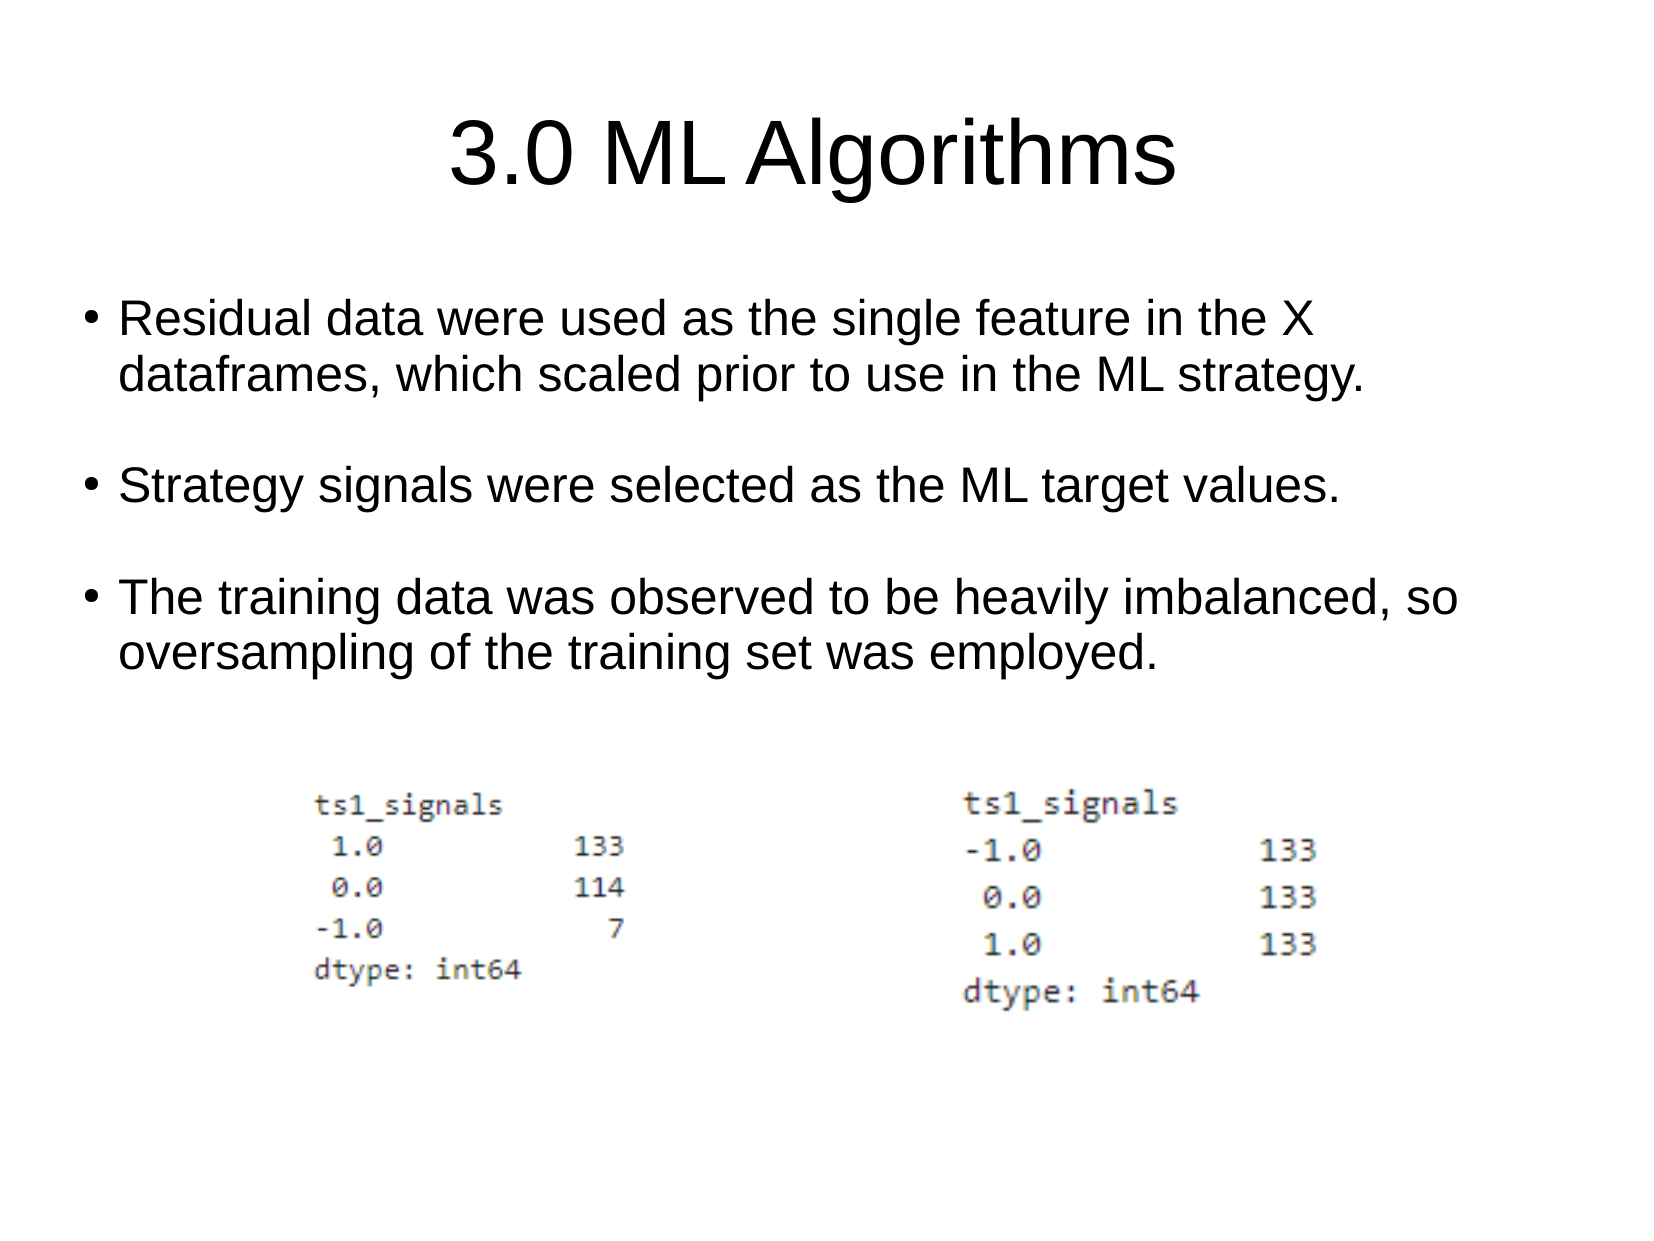

# 3.0 ML Algorithms
Residual data were used as the single feature in the X dataframes, which scaled prior to use in the ML strategy.
Strategy signals were selected as the ML target values.
The training data was observed to be heavily imbalanced, so oversampling of the training set was employed.